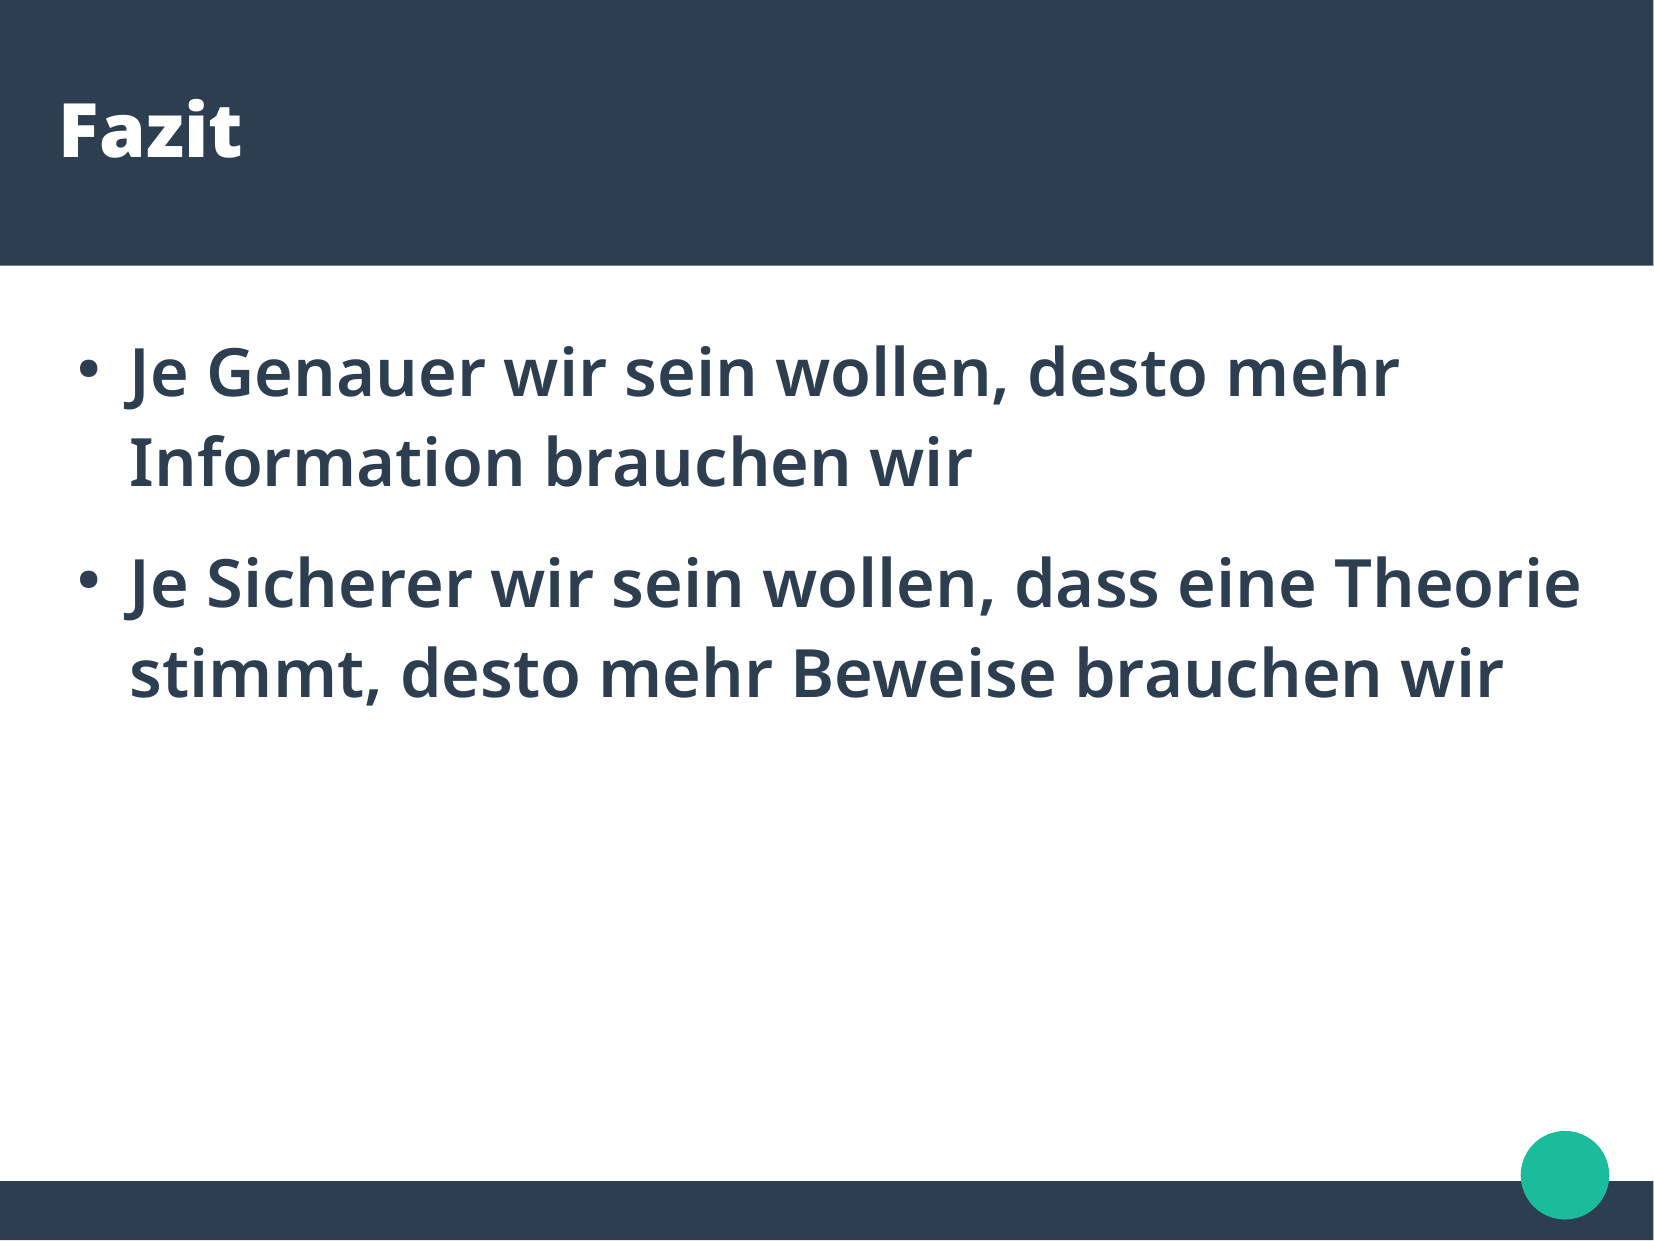

# Fazit
Je Genauer wir sein wollen, desto mehr Information brauchen wir
Je Sicherer wir sein wollen, dass eine Theorie stimmt, desto mehr Beweise brauchen wir